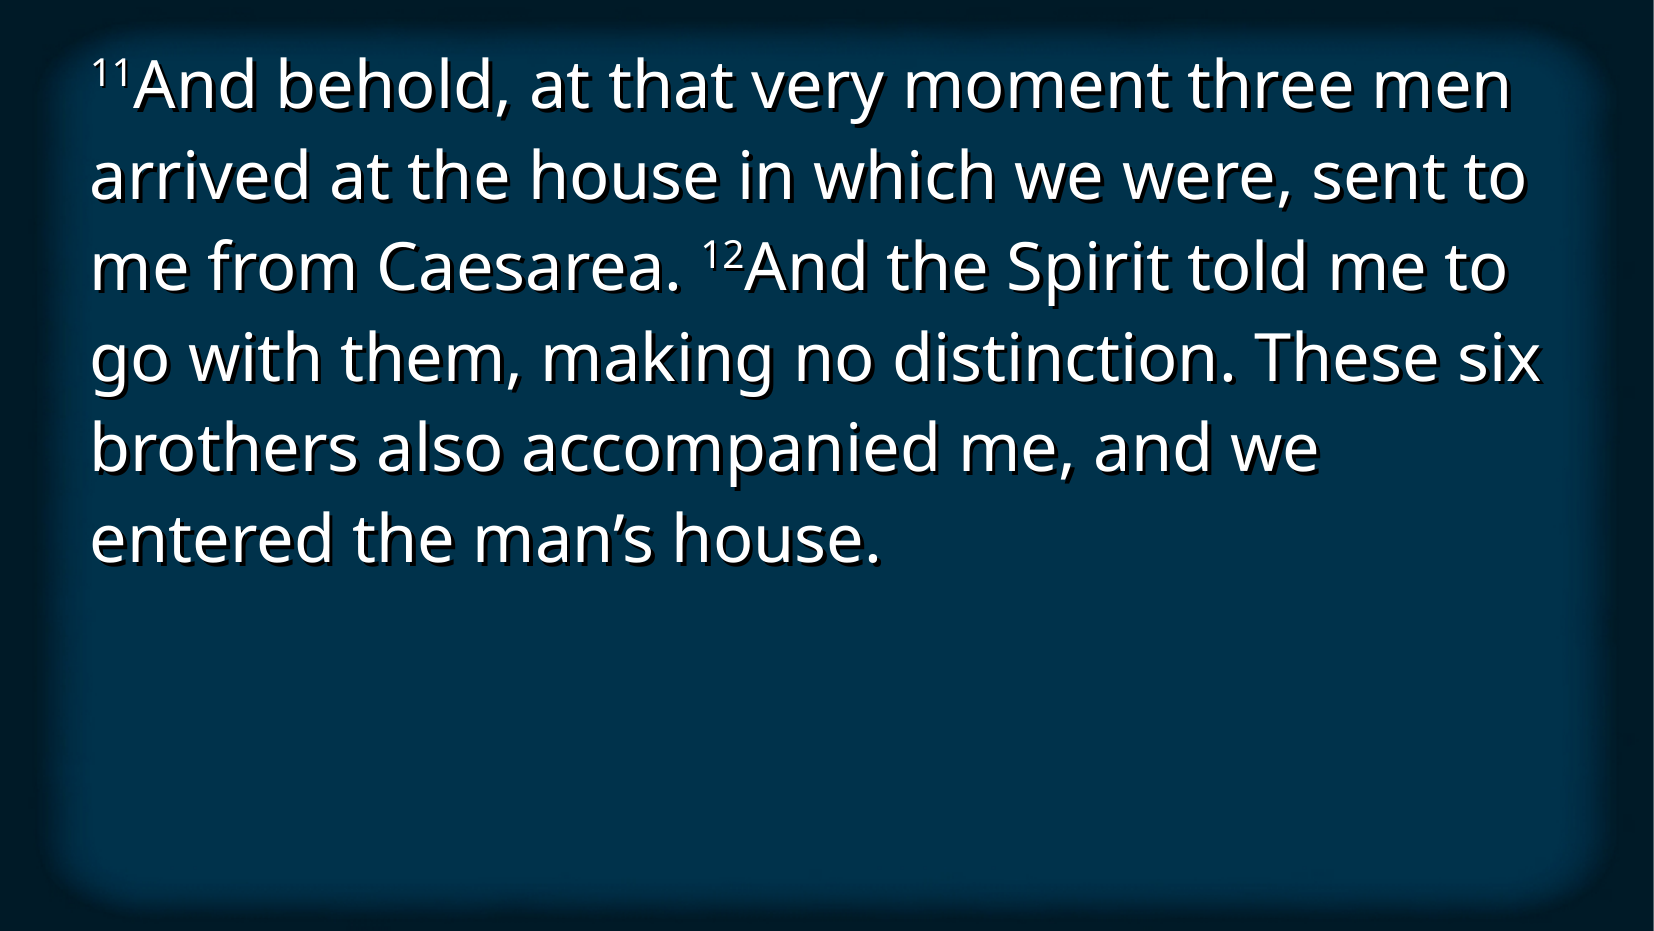

11And behold, at that very moment three men arrived at the house in which we were, sent to me from Caesarea. 12And the Spirit told me to go with them, making no distinction. These six brothers also accompanied me, and we entered the man’s house.